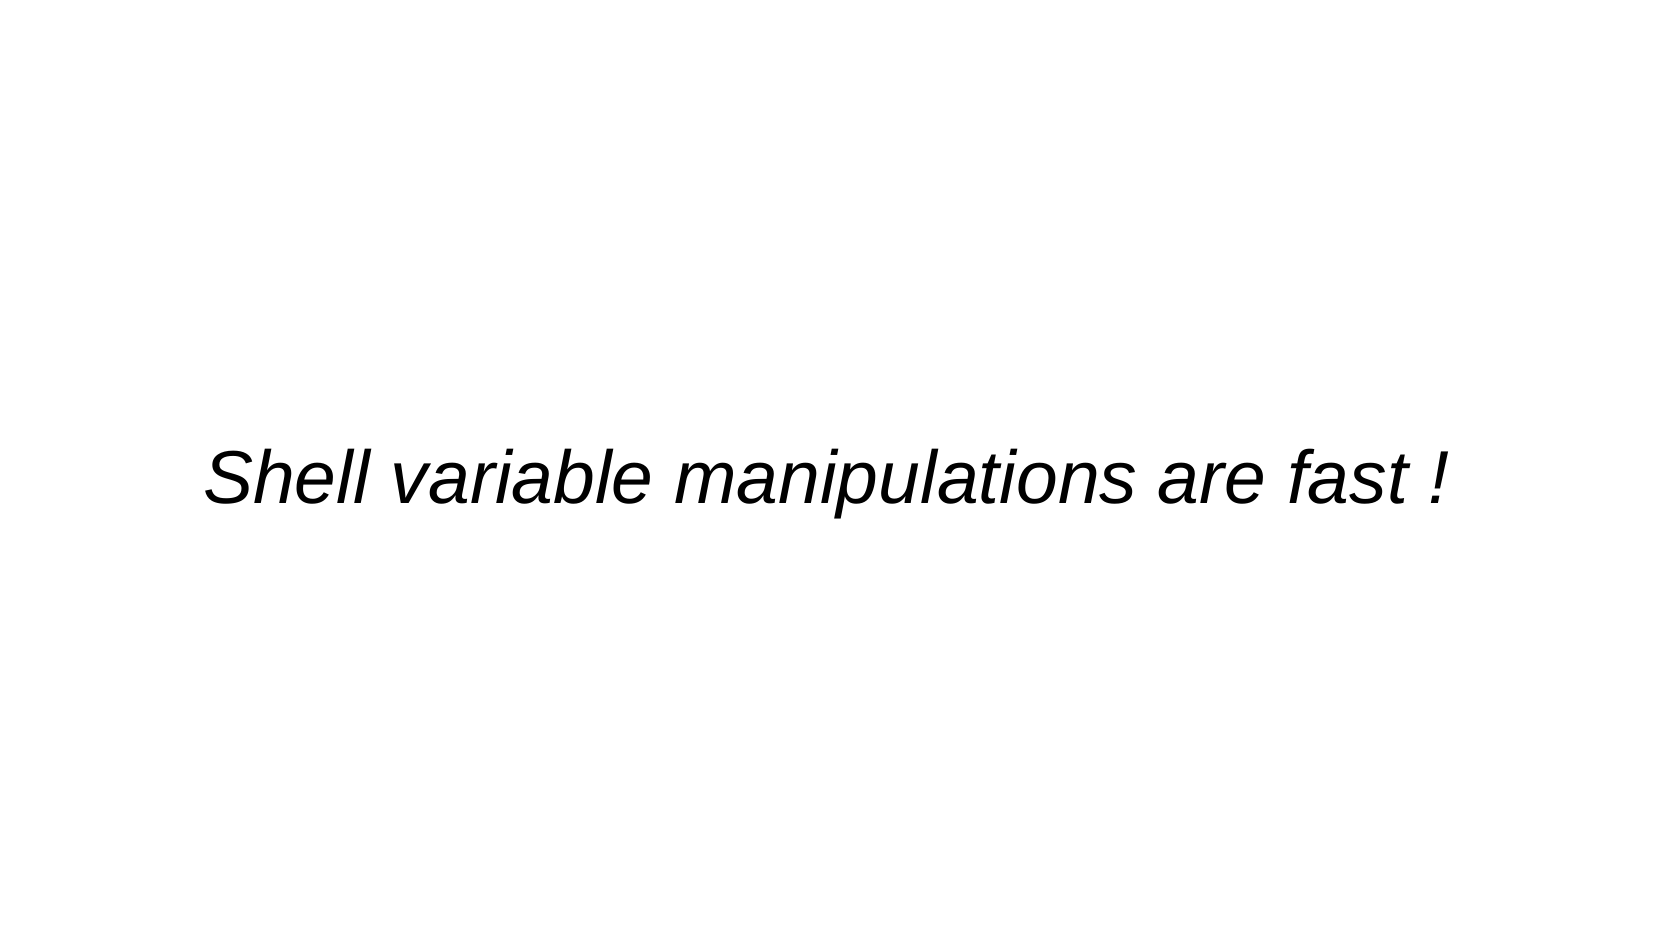

# Shell variable manipulations are fast !